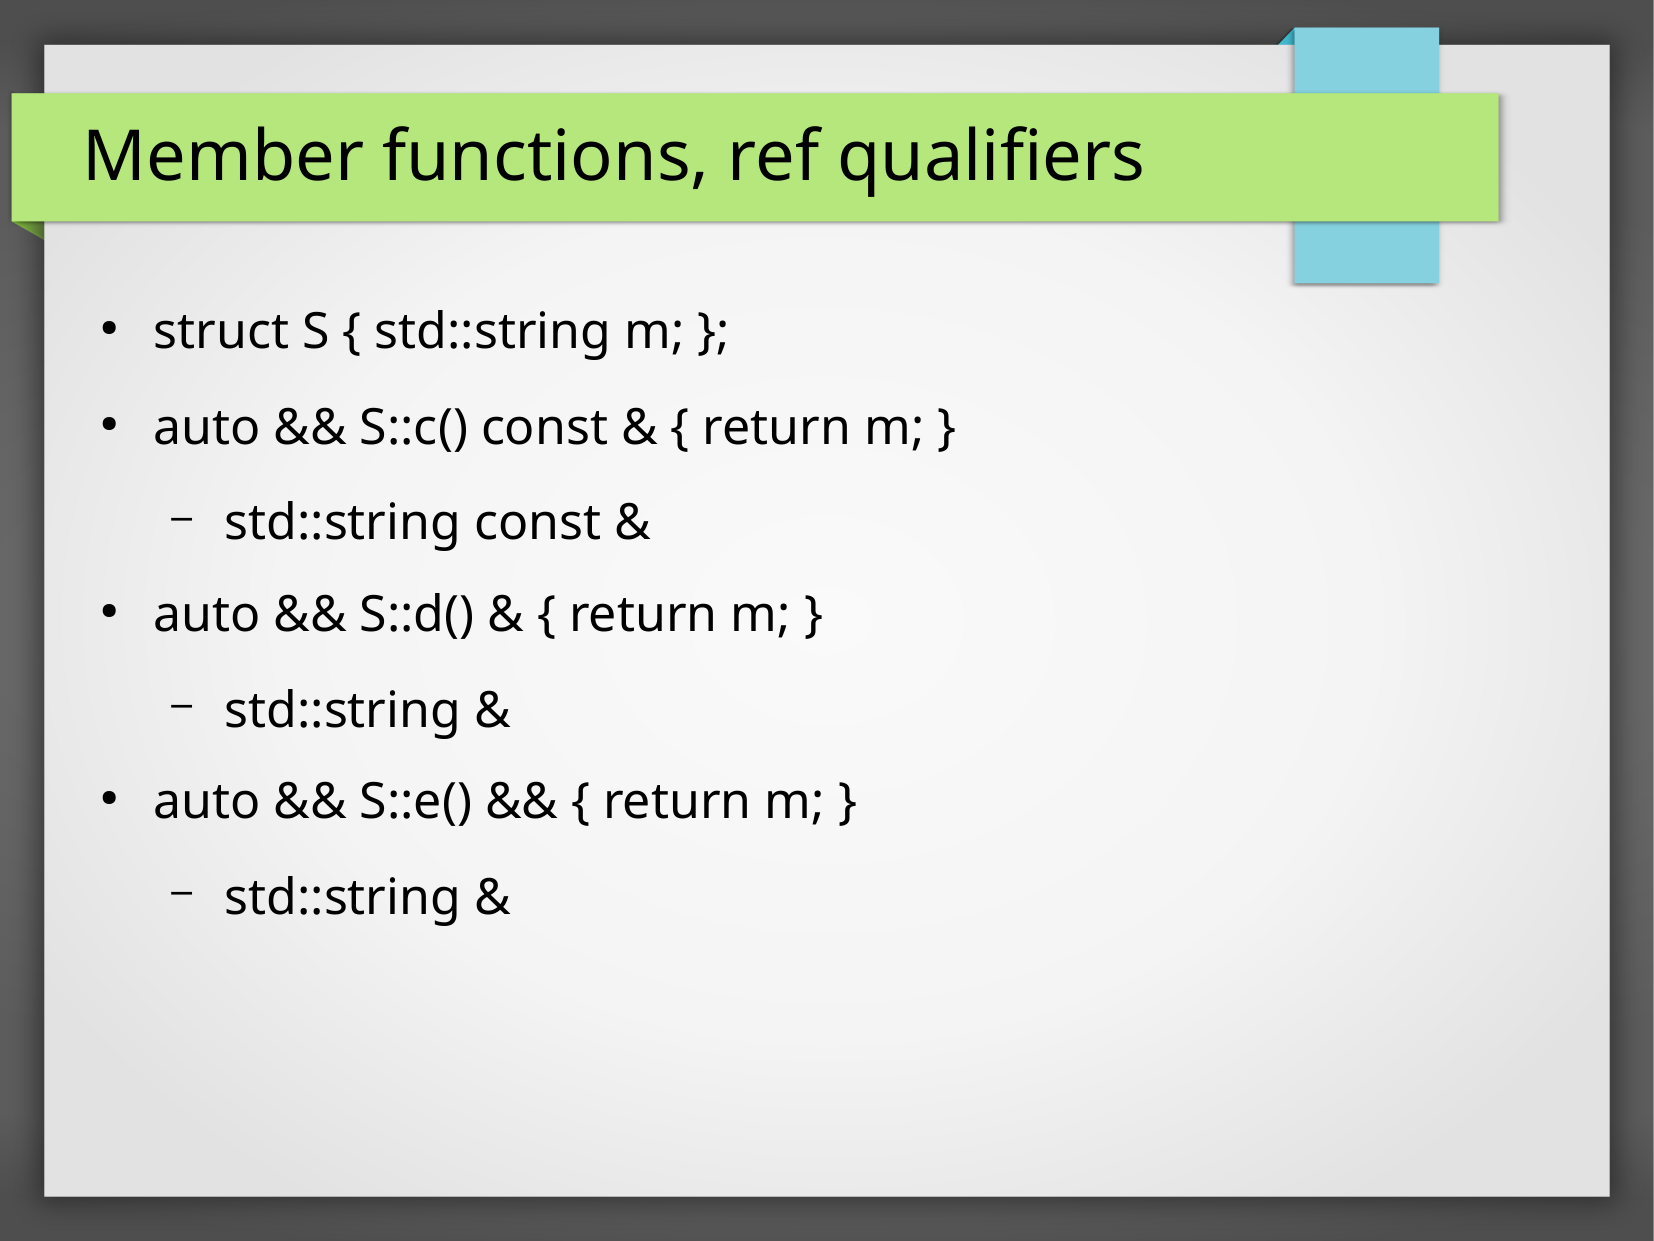

# Member functions, ref qualifiers
struct S { std::string m; };
auto && S::c() const & { return m; }
std::string const &
auto && S::d() & { return m; }
std::string &
auto && S::e() && { return m; }
std::string &